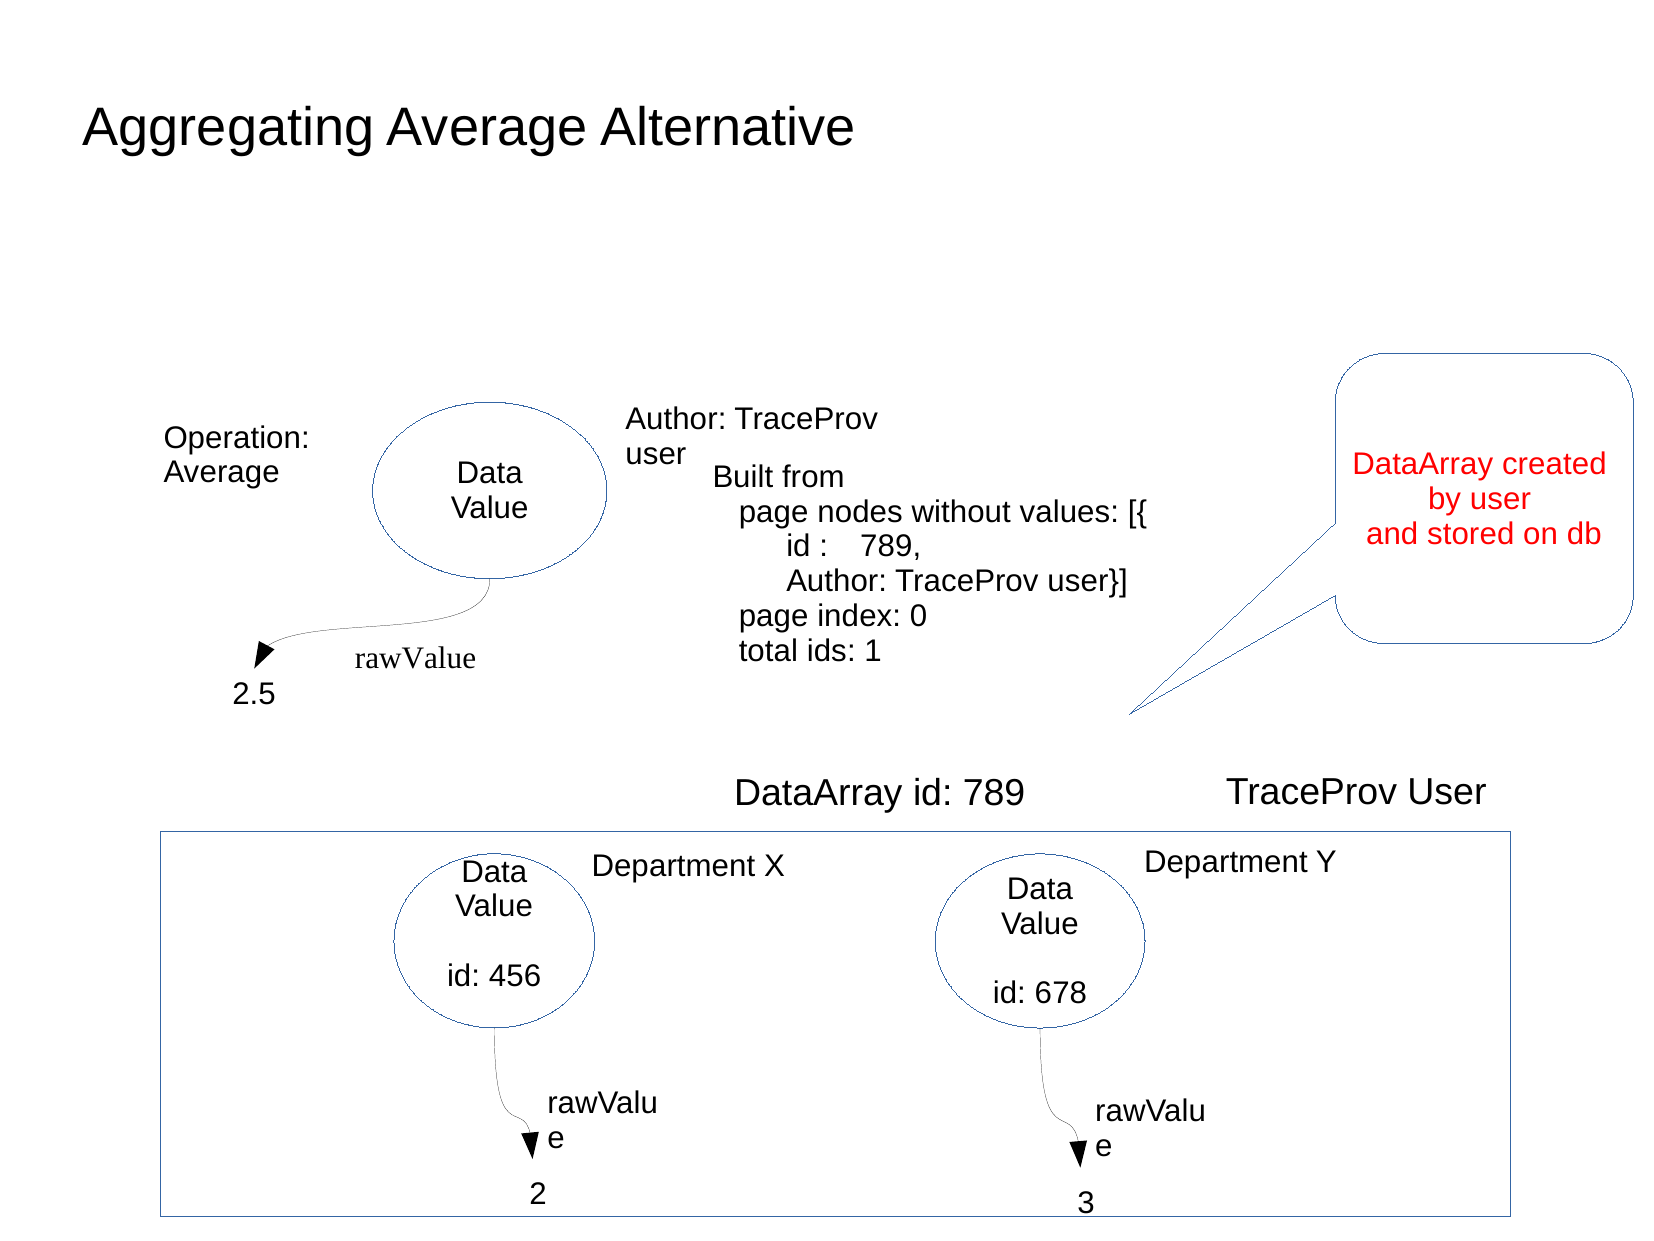

Aggregating Average Alternative
DataArray created
by user
and stored on db
Author: TraceProv user
Data
Value
Operation: Average
Built from
 page nodes without values: [{
	id : 	789,
	Author: TraceProv user}]
 page index: 0
 total ids: 1
2.5
TraceProv User
DataArray id: 789
Department Y
Department X
Data
Value
id: 456
Data
Value
id: 678
rawValue
rawValue
2
3